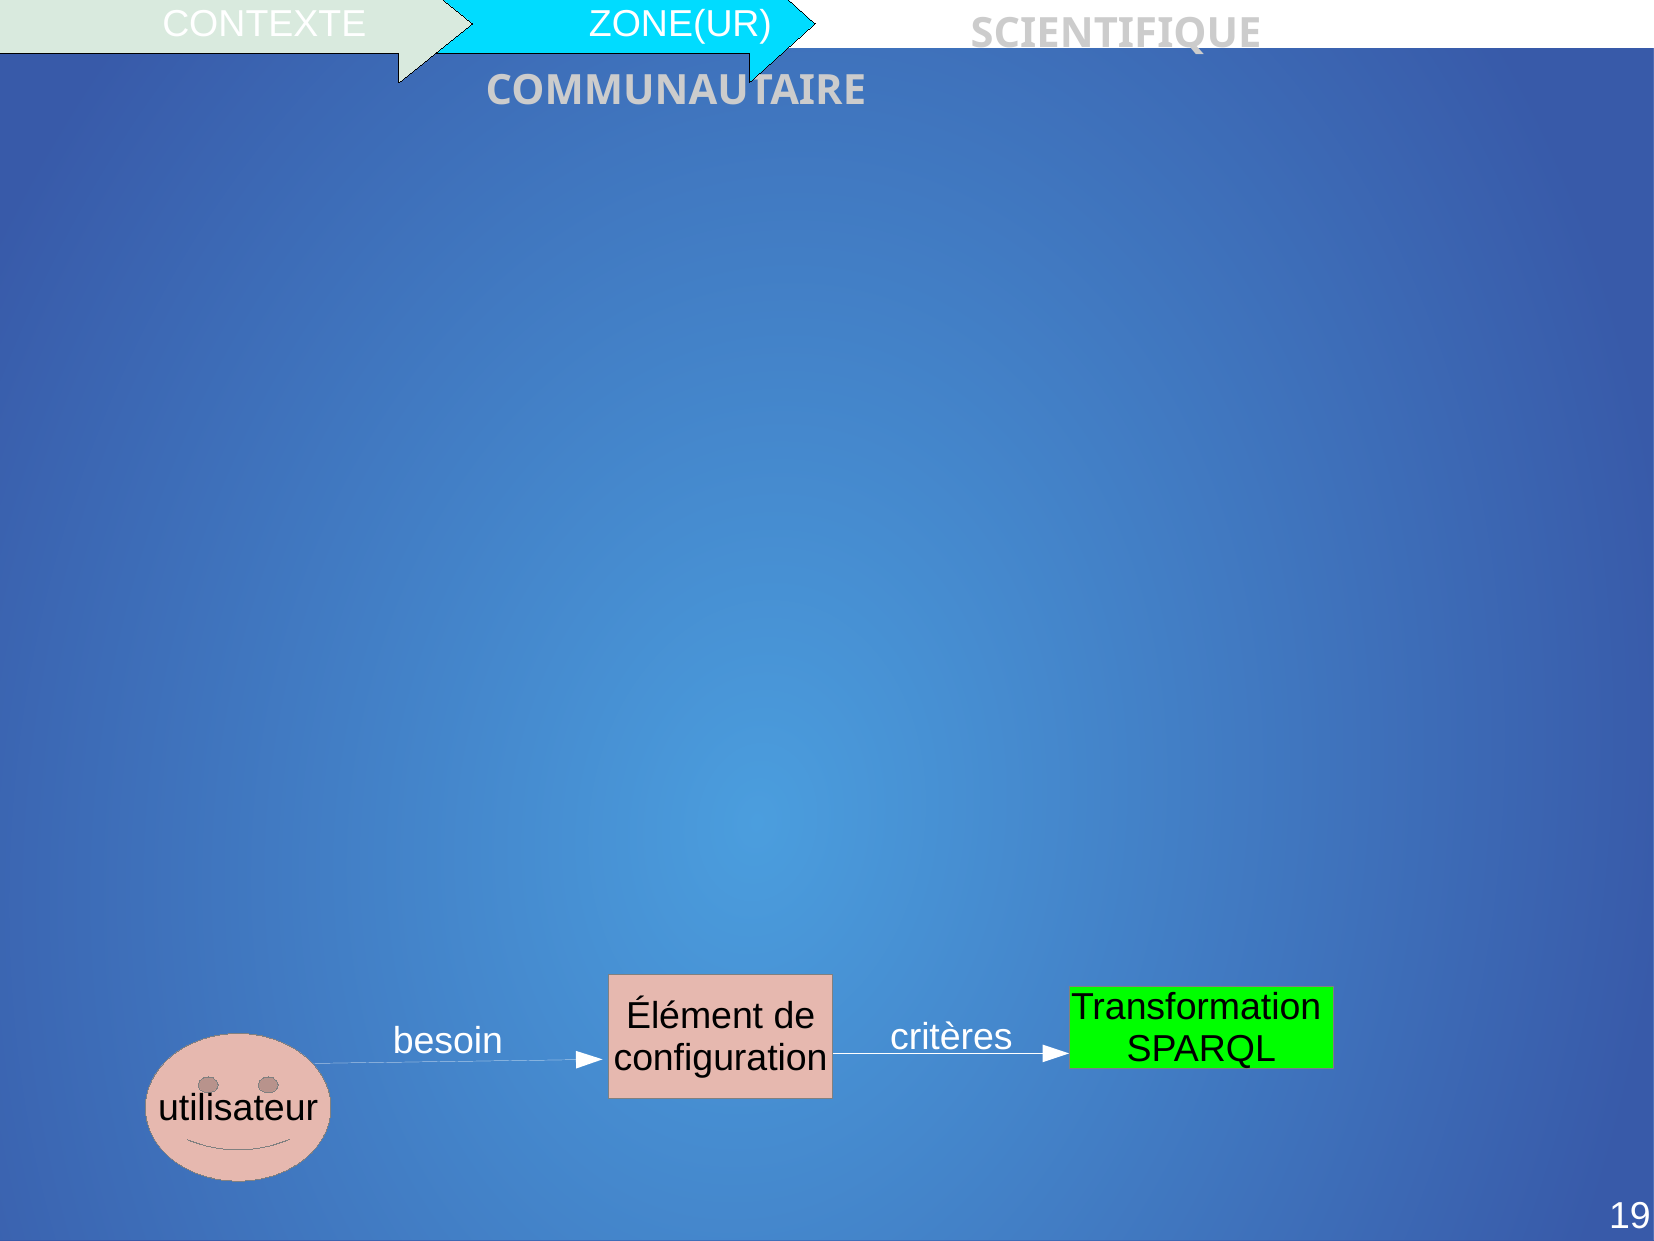

CONTEXTE
 ZONE(UR)
Élément de
configuration
Transformation
SPARQL
critères
besoin
utilisateur